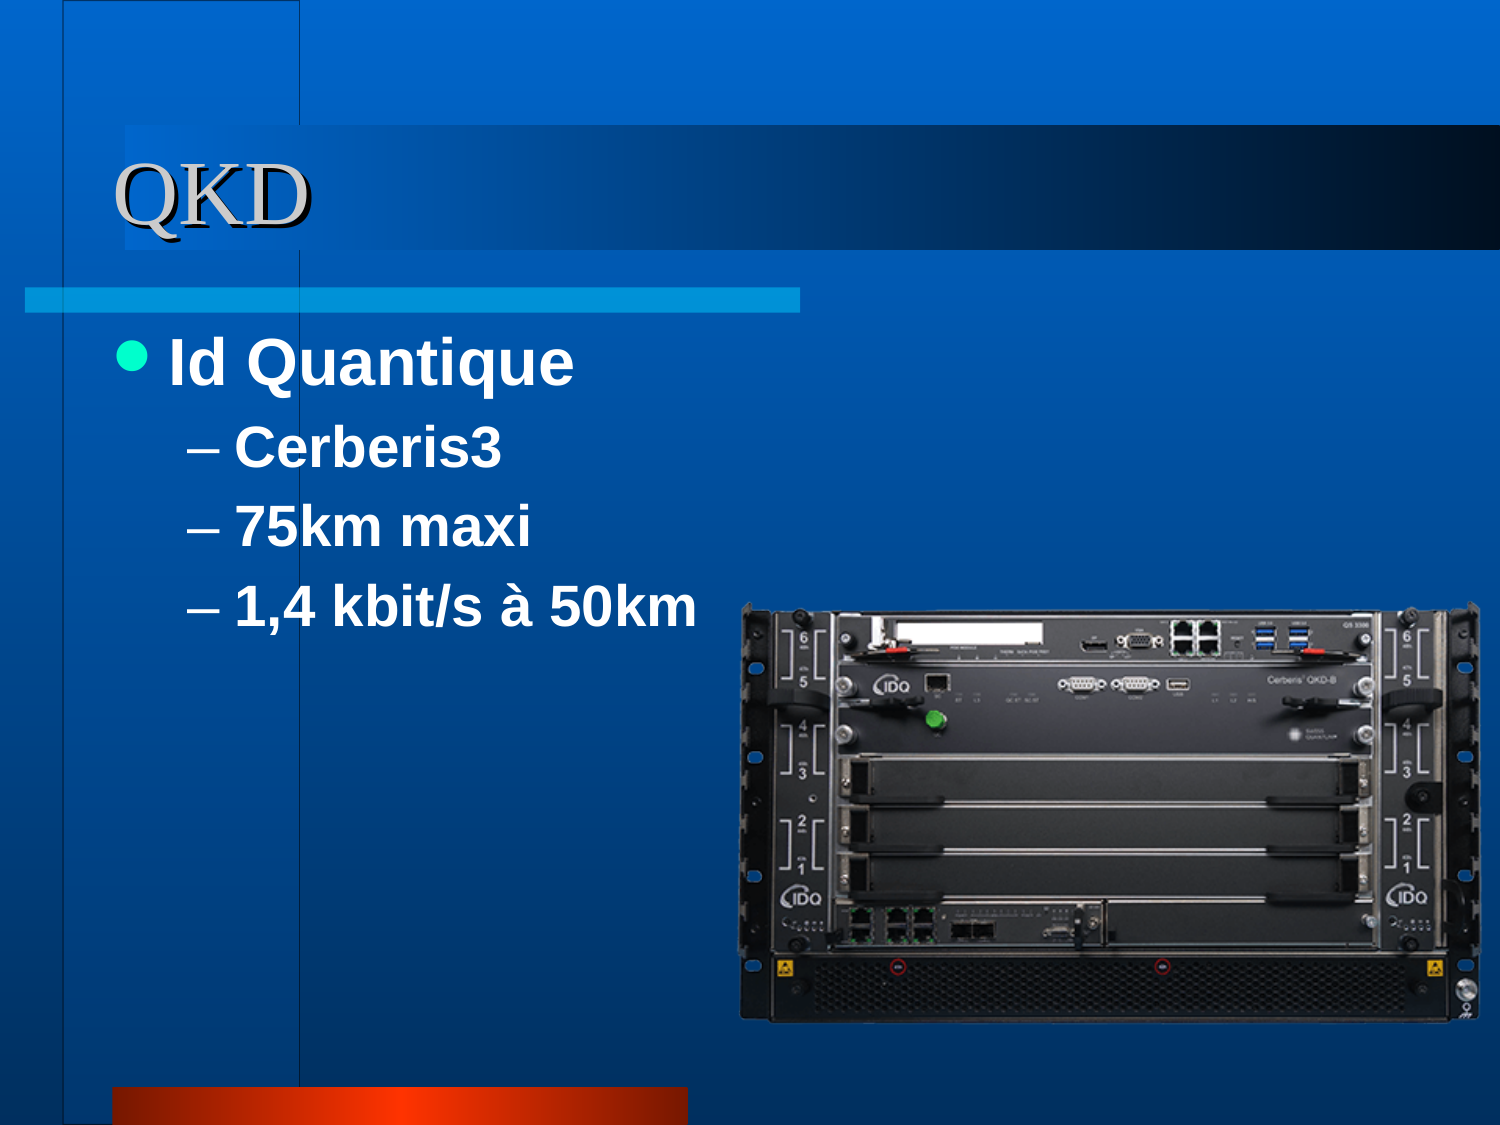

# QKD
Id Quantique
Cerberis3
75km maxi
1,4 kbit/s à 50km